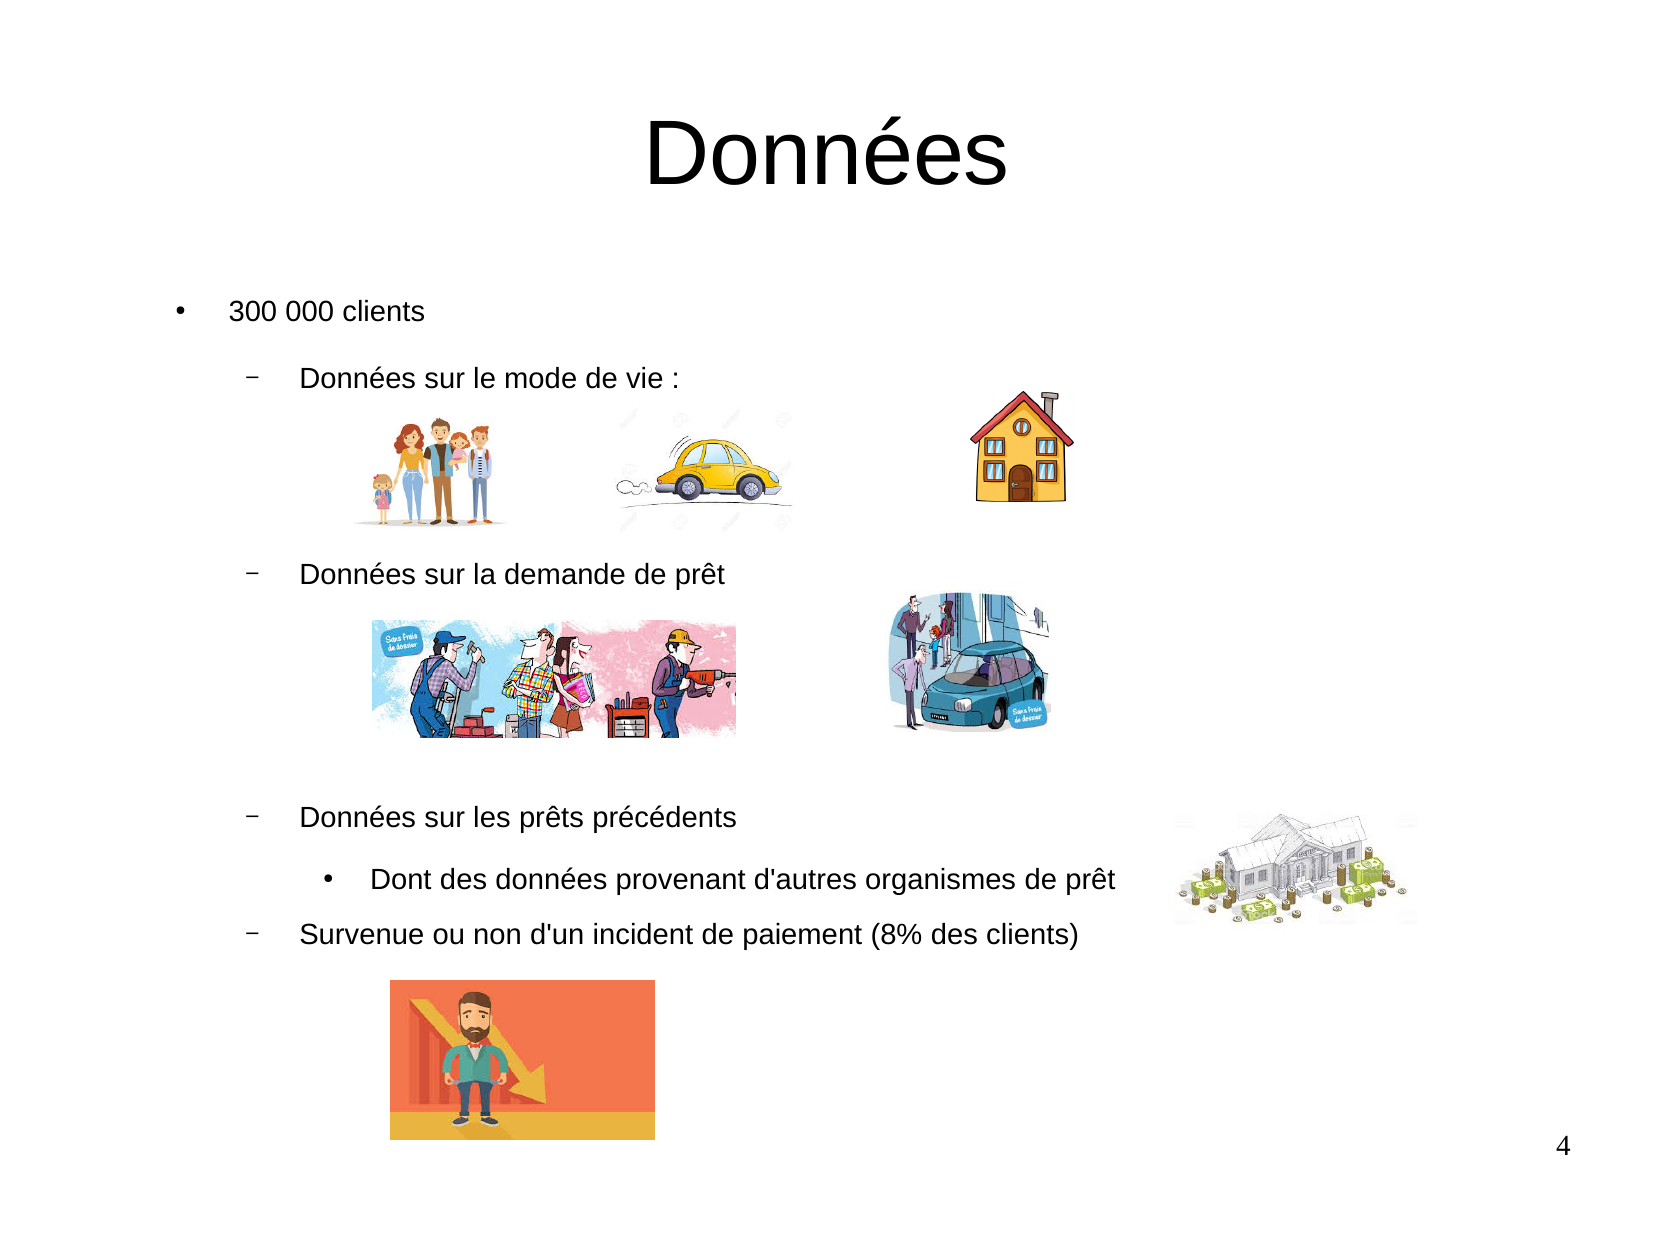

# Données
300 000 clients
Données sur le mode de vie :
Données sur la demande de prêt
Données sur les prêts précédents
Dont des données provenant d'autres organismes de prêt
Survenue ou non d'un incident de paiement (8% des clients)
4